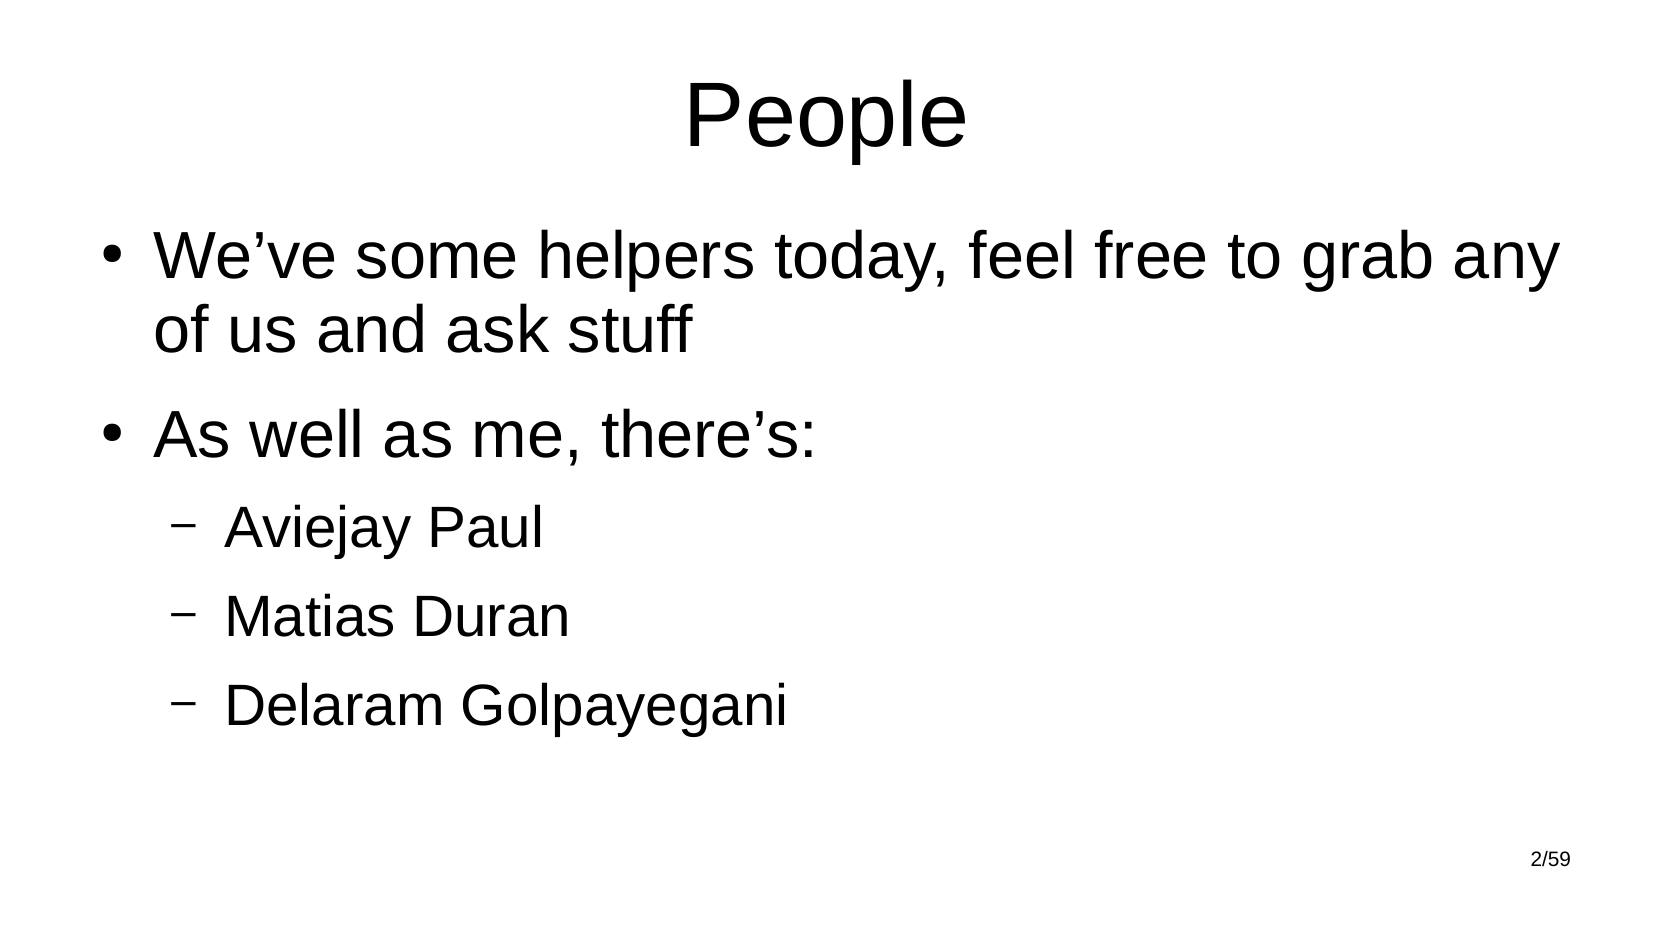

# People
We’ve some helpers today, feel free to grab any of us and ask stuff
As well as me, there’s:
Aviejay Paul
Matias Duran
Delaram Golpayegani
2